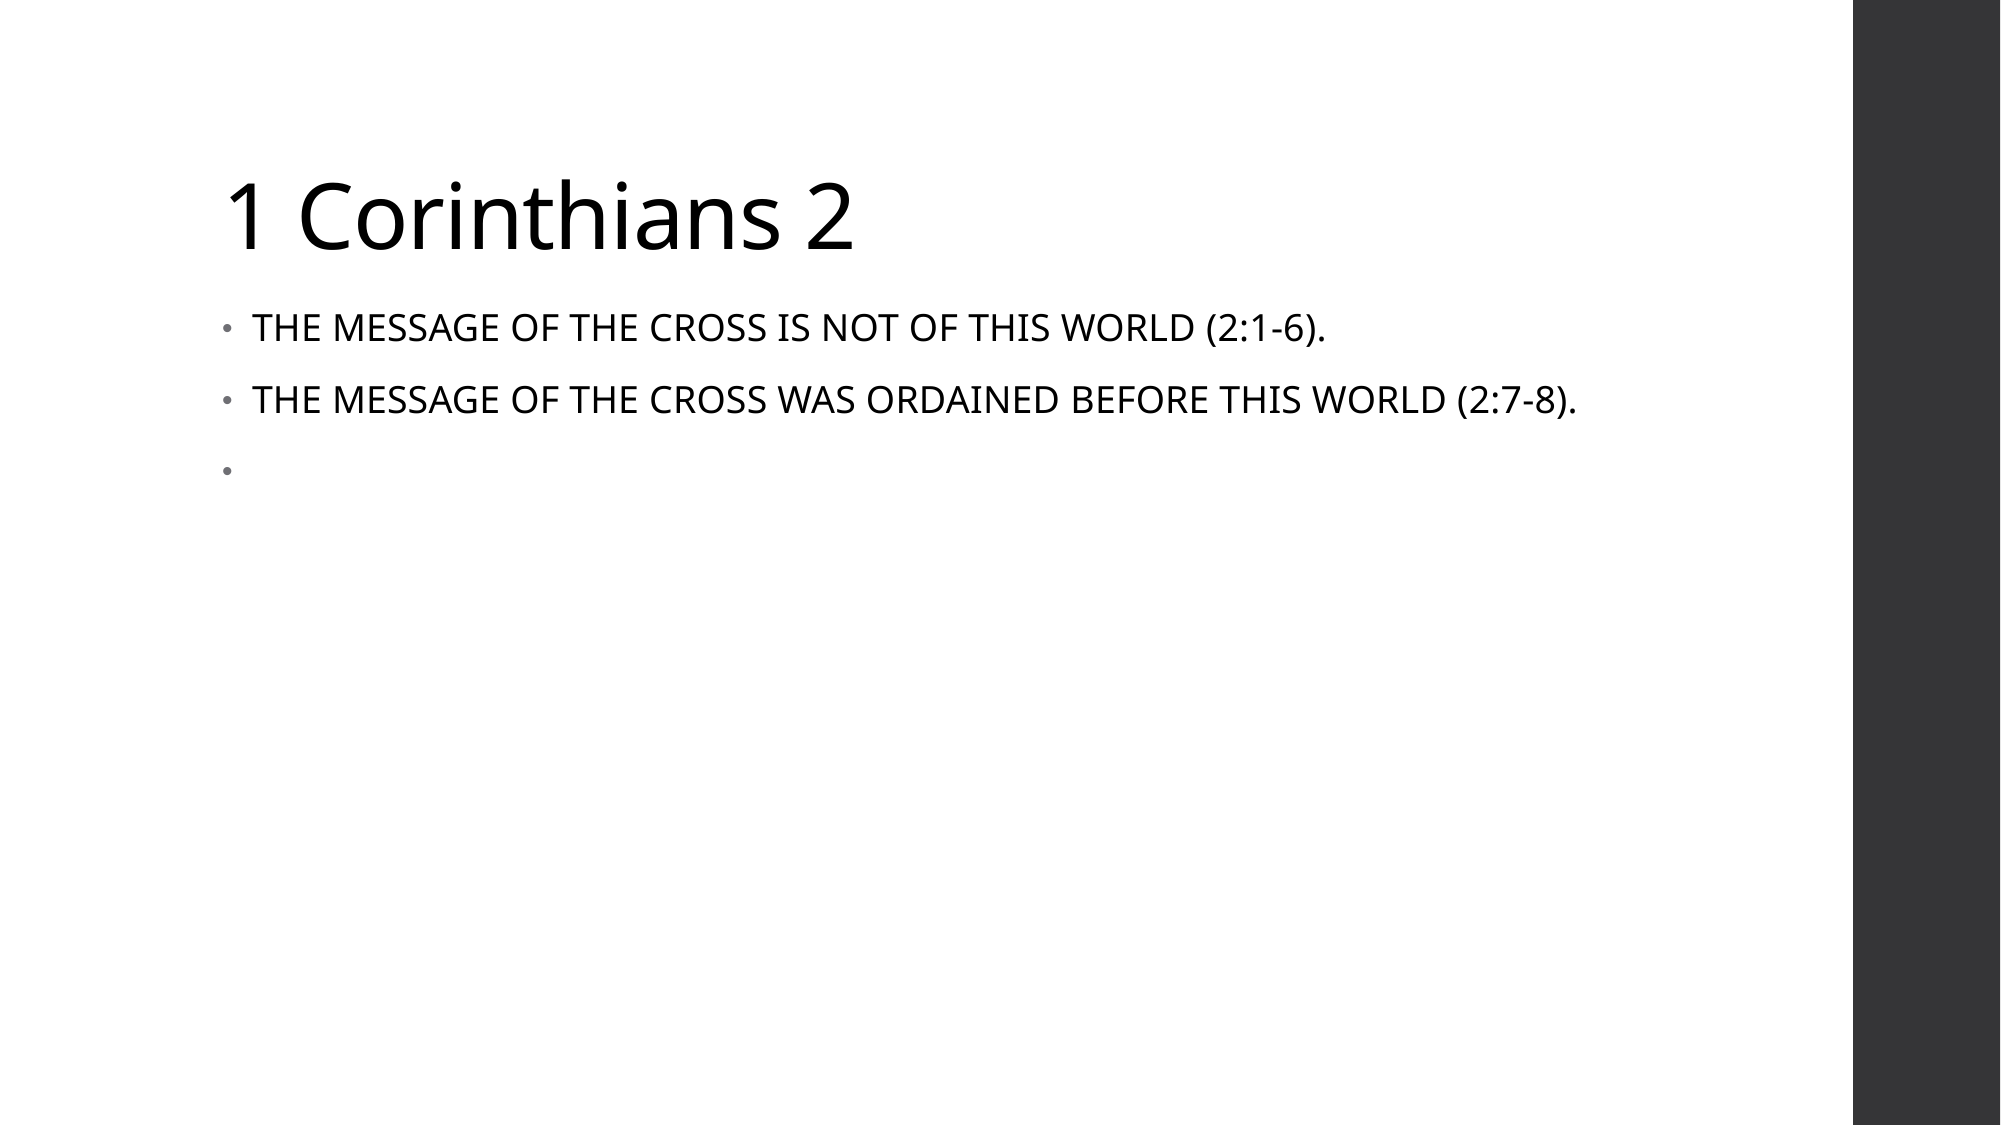

# 1 Corinthians 2
THE MESSAGE OF THE CROSS IS NOT OF THIS WORLD (2:1-6).
THE MESSAGE OF THE CROSS WAS ORDAINED BEFORE THIS WORLD (2:7-8).